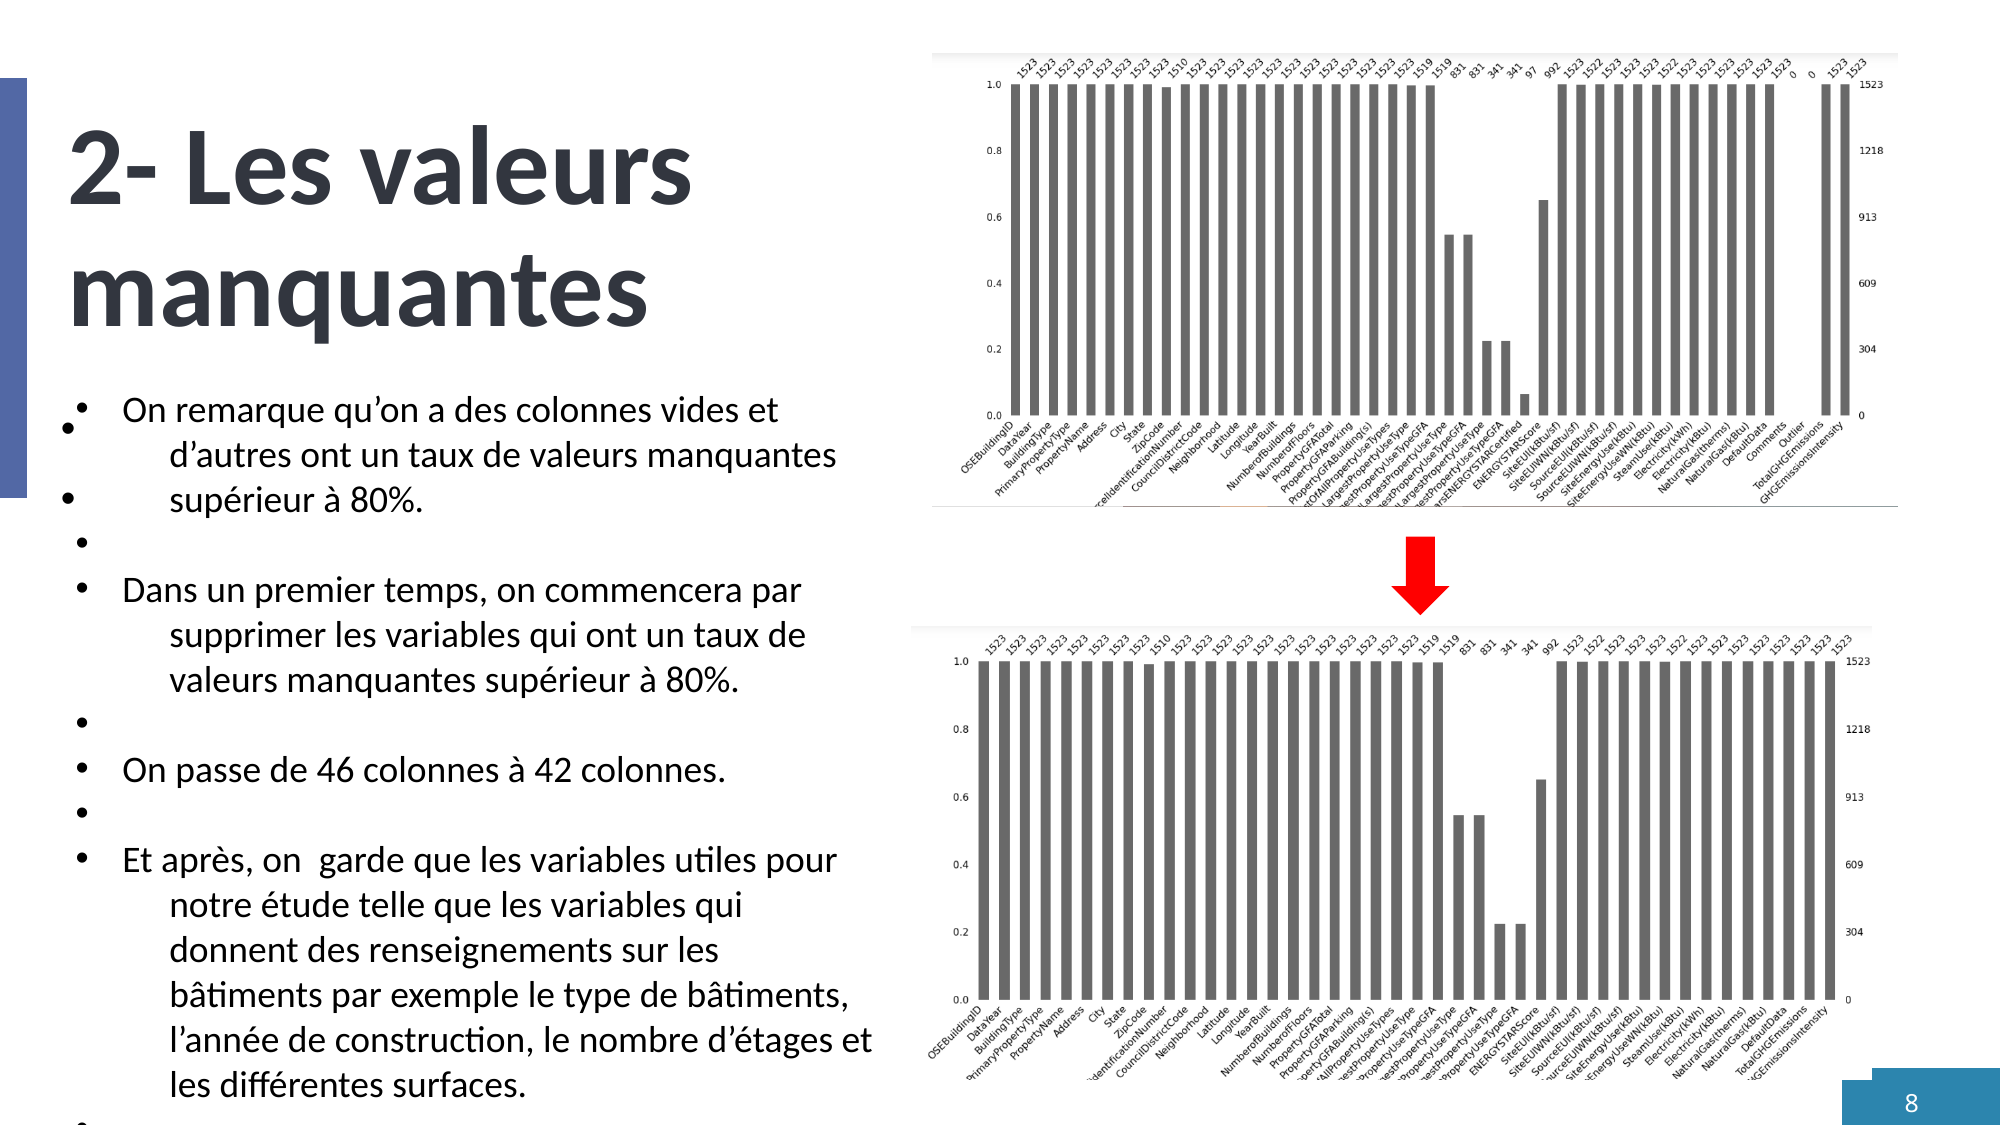

# 2- Les valeurs manquantes
On remarque qu’on a des colonnes vides et d’autres ont un taux de valeurs manquantes supérieur à 80%.
Dans un premier temps, on commencera par supprimer les variables qui ont un taux de valeurs manquantes supérieur à 80%.
On passe de 46 colonnes à 42 colonnes.
Et après, on garde que les variables utiles pour notre étude telle que les variables qui donnent des renseignements sur les bâtiments par exemple le type de bâtiments, l’année de construction, le nombre d’étages et les différentes surfaces.